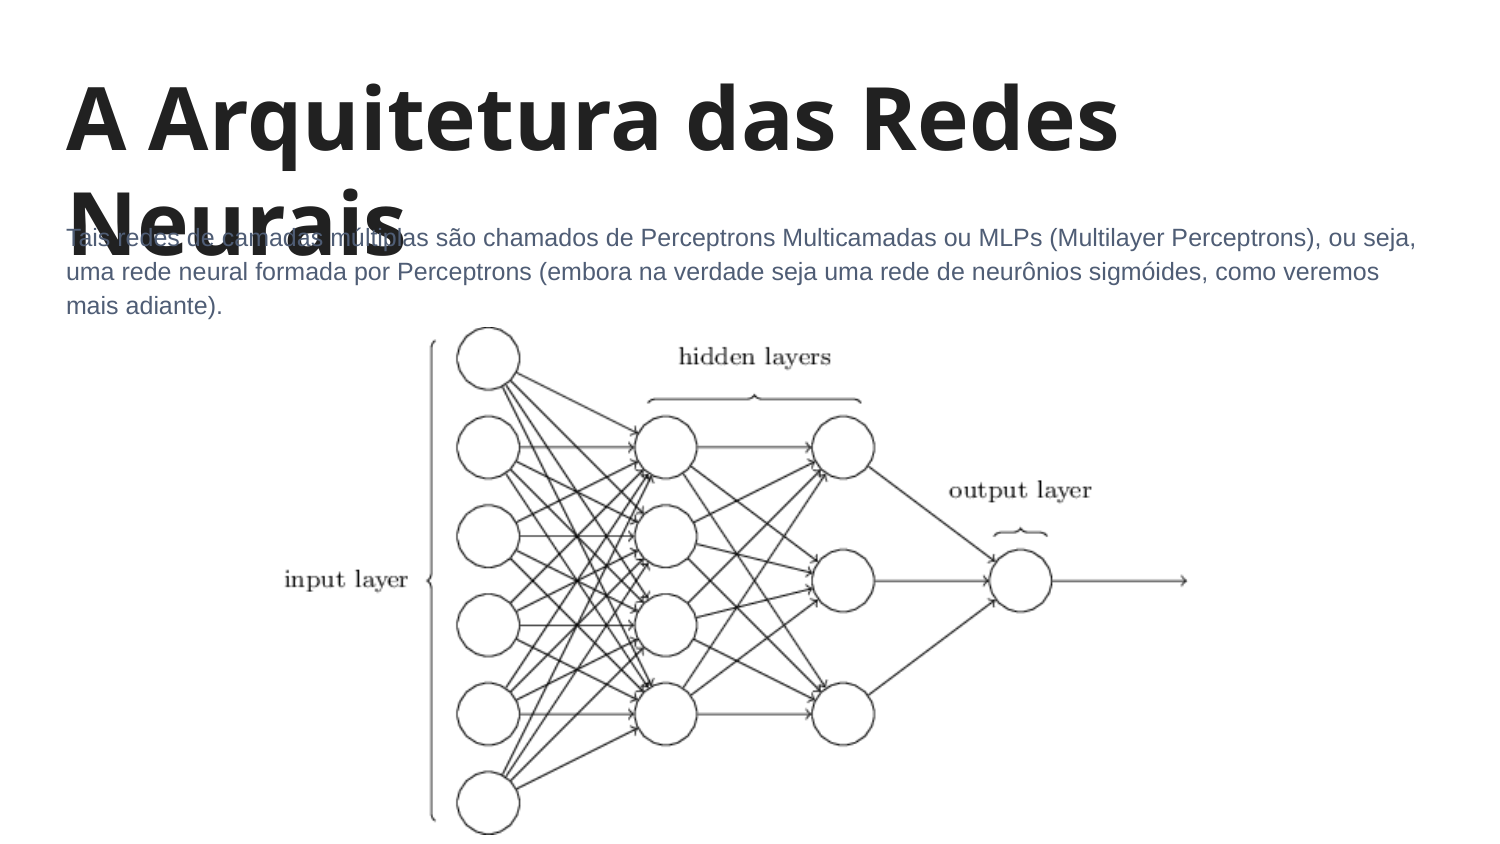

# A Arquitetura das Redes Neurais
Tais redes de camadas múltiplas são chamados de Perceptrons Multicamadas ou MLPs (Multilayer Perceptrons), ou seja, uma rede neural formada por Perceptrons (embora na verdade seja uma rede de neurônios sigmóides, como veremos mais adiante).